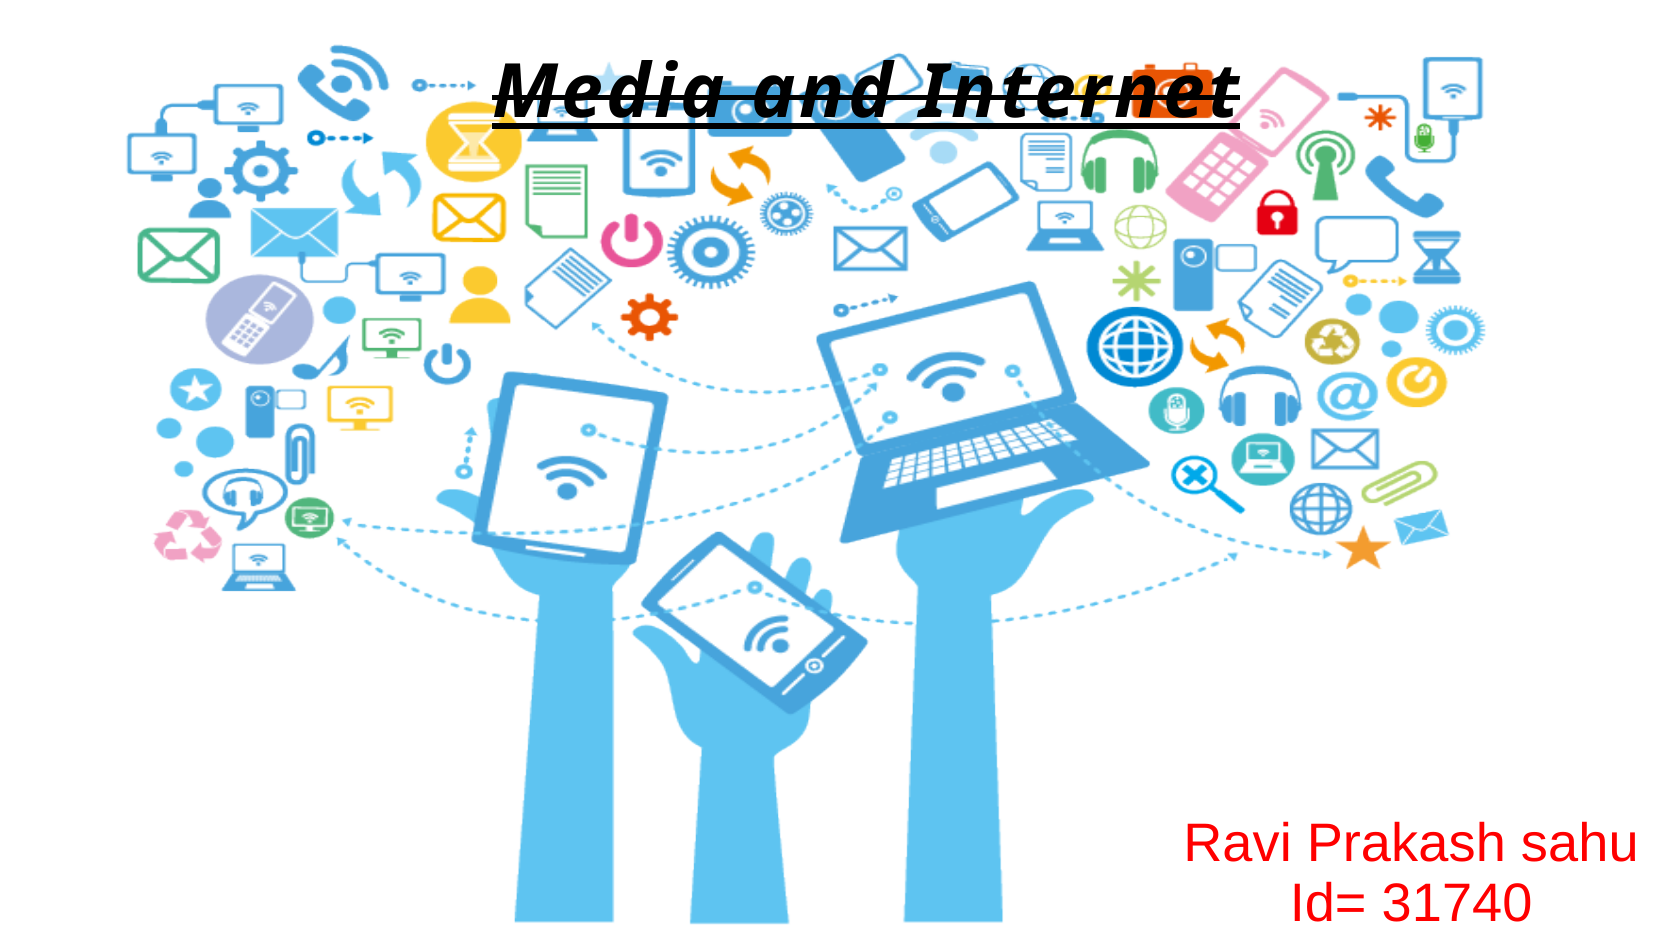

# Media and Internet
Ravi Prakash sahu
Id= 31740